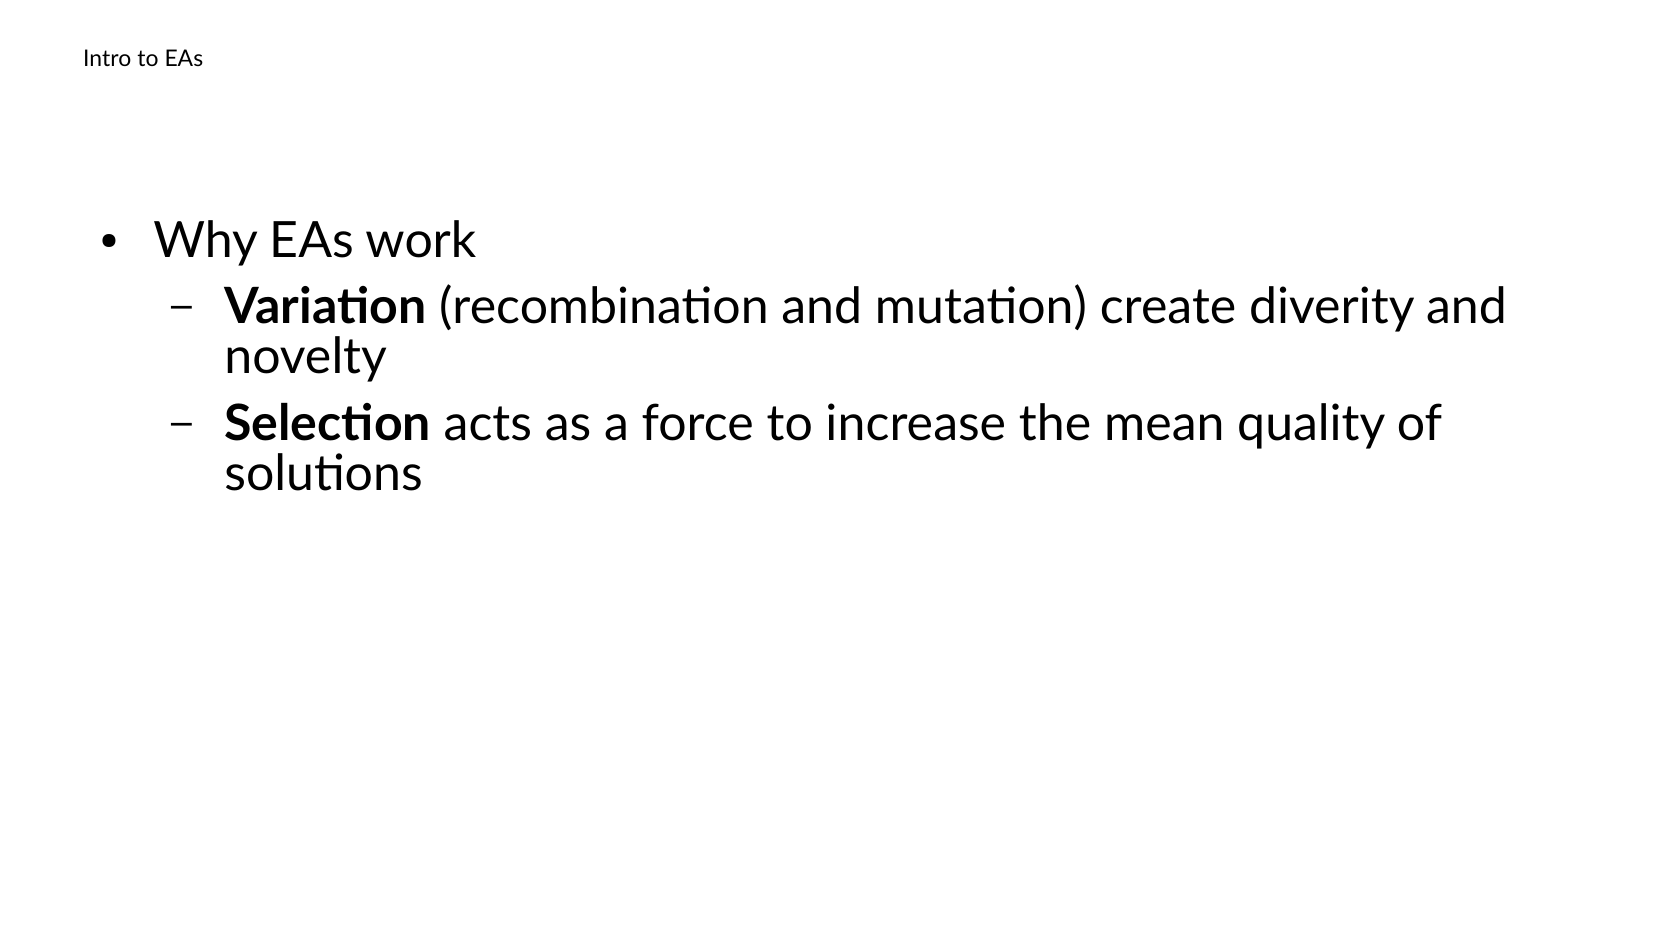

# Intro to EAs
Why EAs work
Variation (recombination and mutation) create diverity and novelty
Selection acts as a force to increase the mean quality of solutions